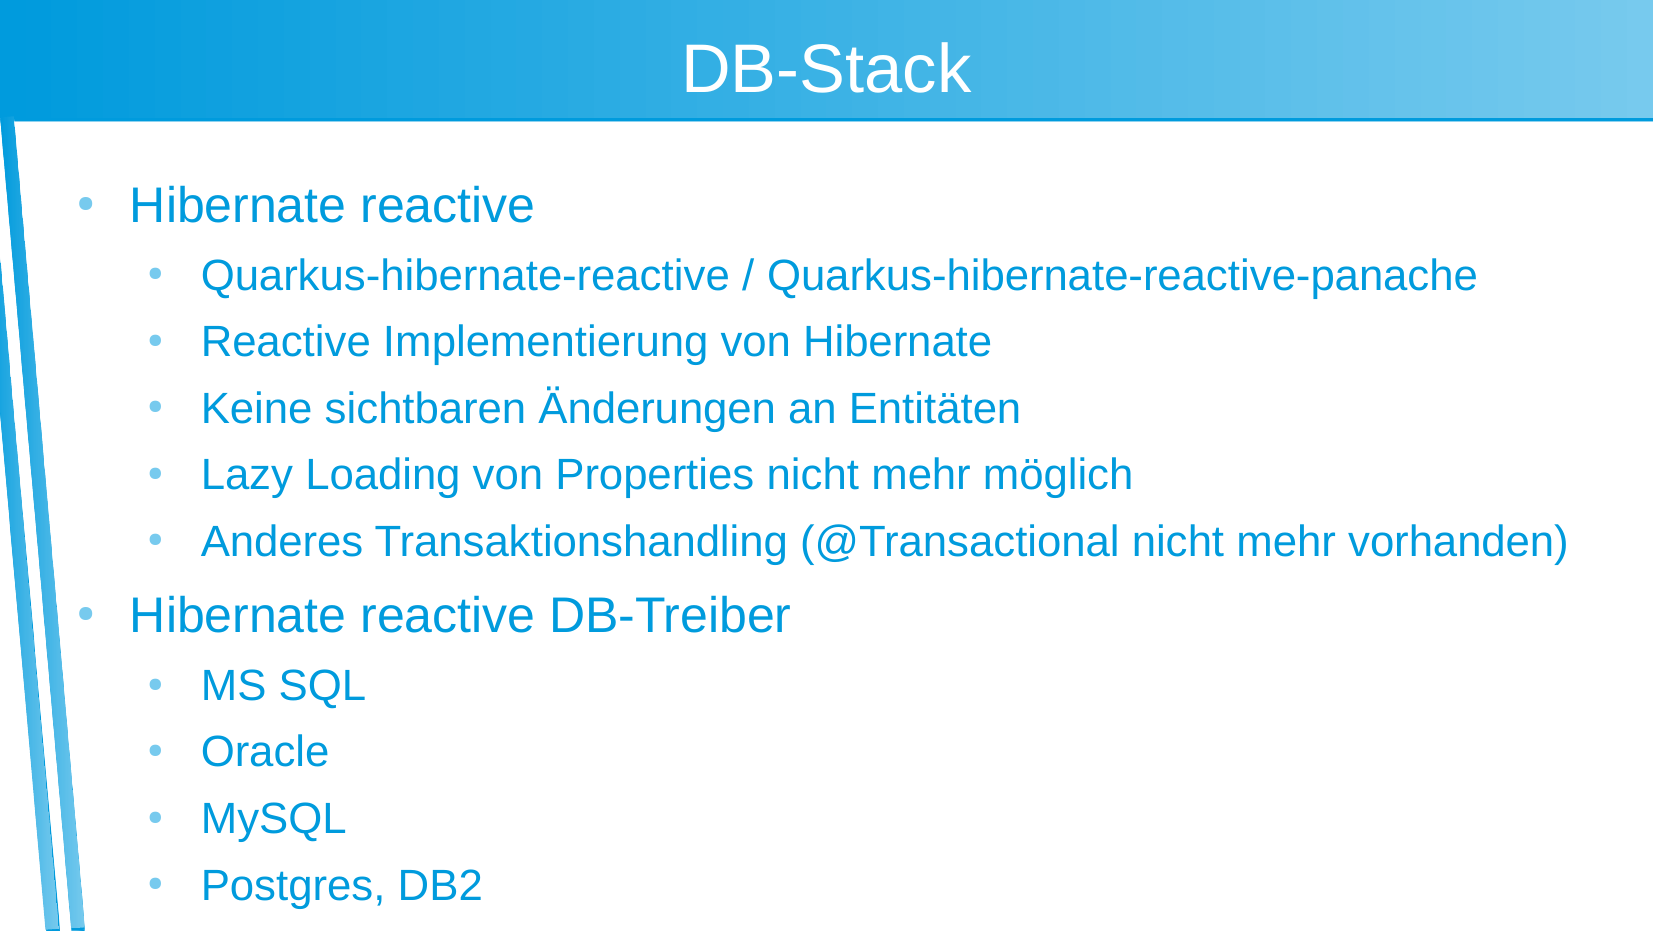

# DB-Stack
Hibernate reactive
Quarkus-hibernate-reactive / Quarkus-hibernate-reactive-panache
Reactive Implementierung von Hibernate
Keine sichtbaren Änderungen an Entitäten
Lazy Loading von Properties nicht mehr möglich
Anderes Transaktionshandling (@Transactional nicht mehr vorhanden)
Hibernate reactive DB-Treiber
MS SQL
Oracle
MySQL
Postgres, DB2